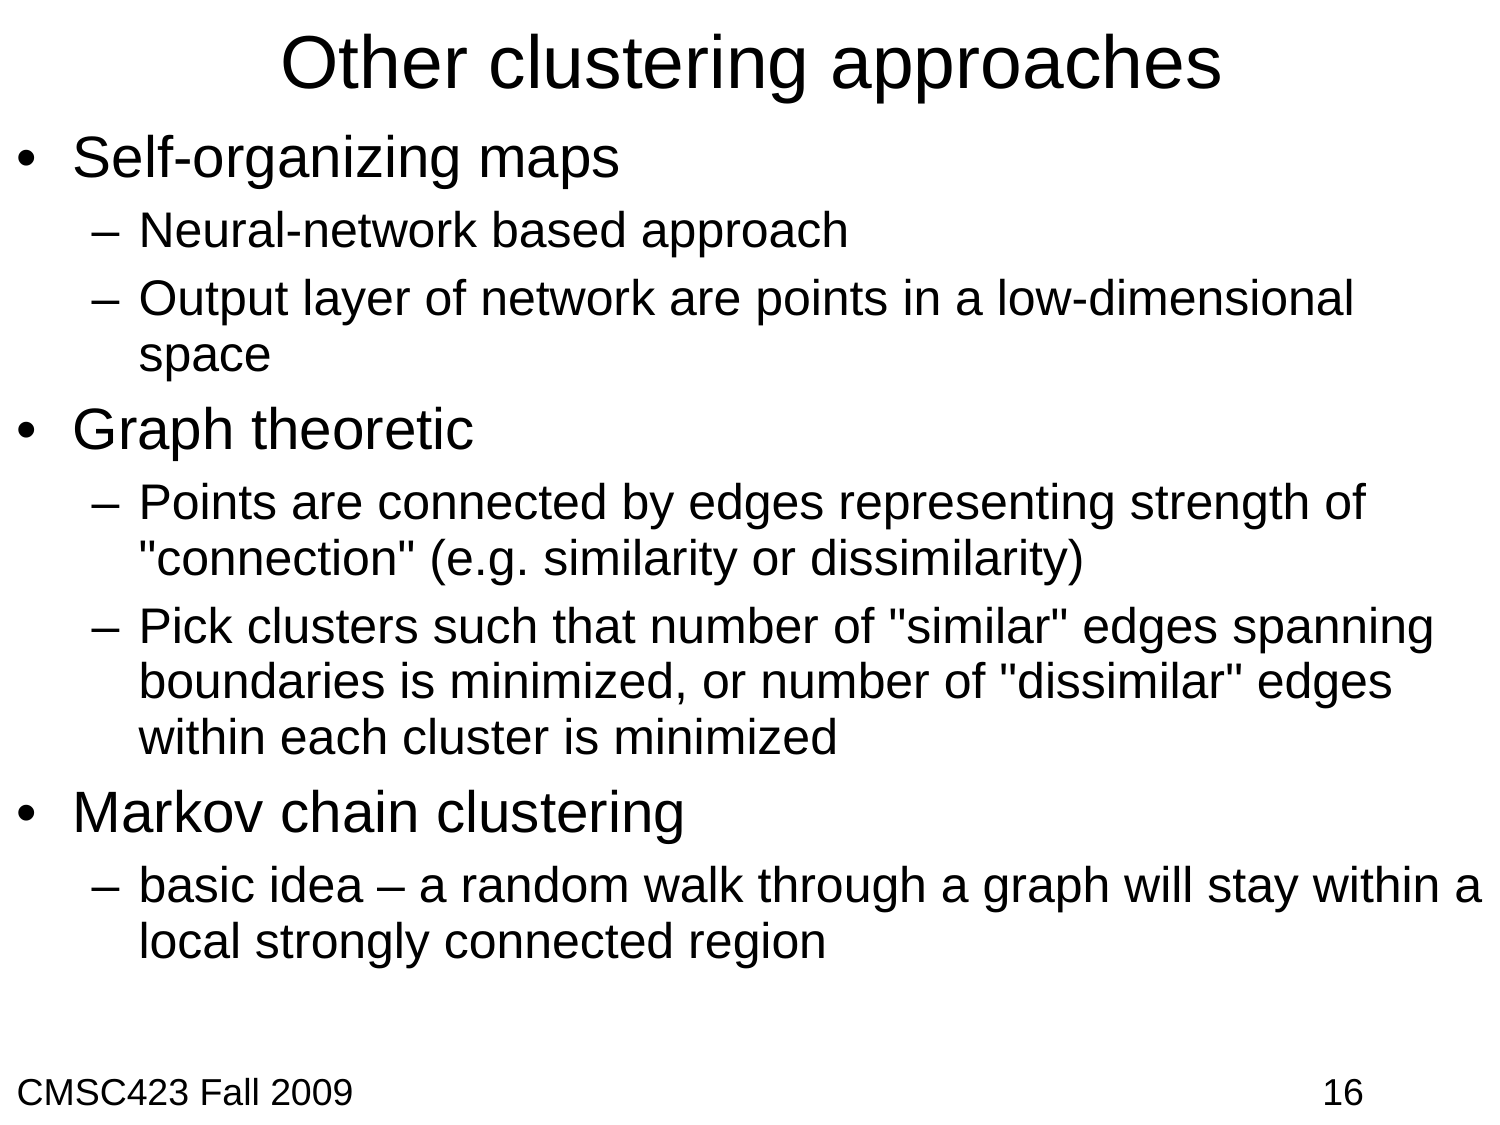

# Other clustering approaches
Self-organizing maps
Neural-network based approach
Output layer of network are points in a low-dimensional space
Graph theoretic
Points are connected by edges representing strength of "connection" (e.g. similarity or dissimilarity)
Pick clusters such that number of "similar" edges spanning boundaries is minimized, or number of "dissimilar" edges within each cluster is minimized
Markov chain clustering
basic idea – a random walk through a graph will stay within a local strongly connected region
CMSC423 Fall 2009
16